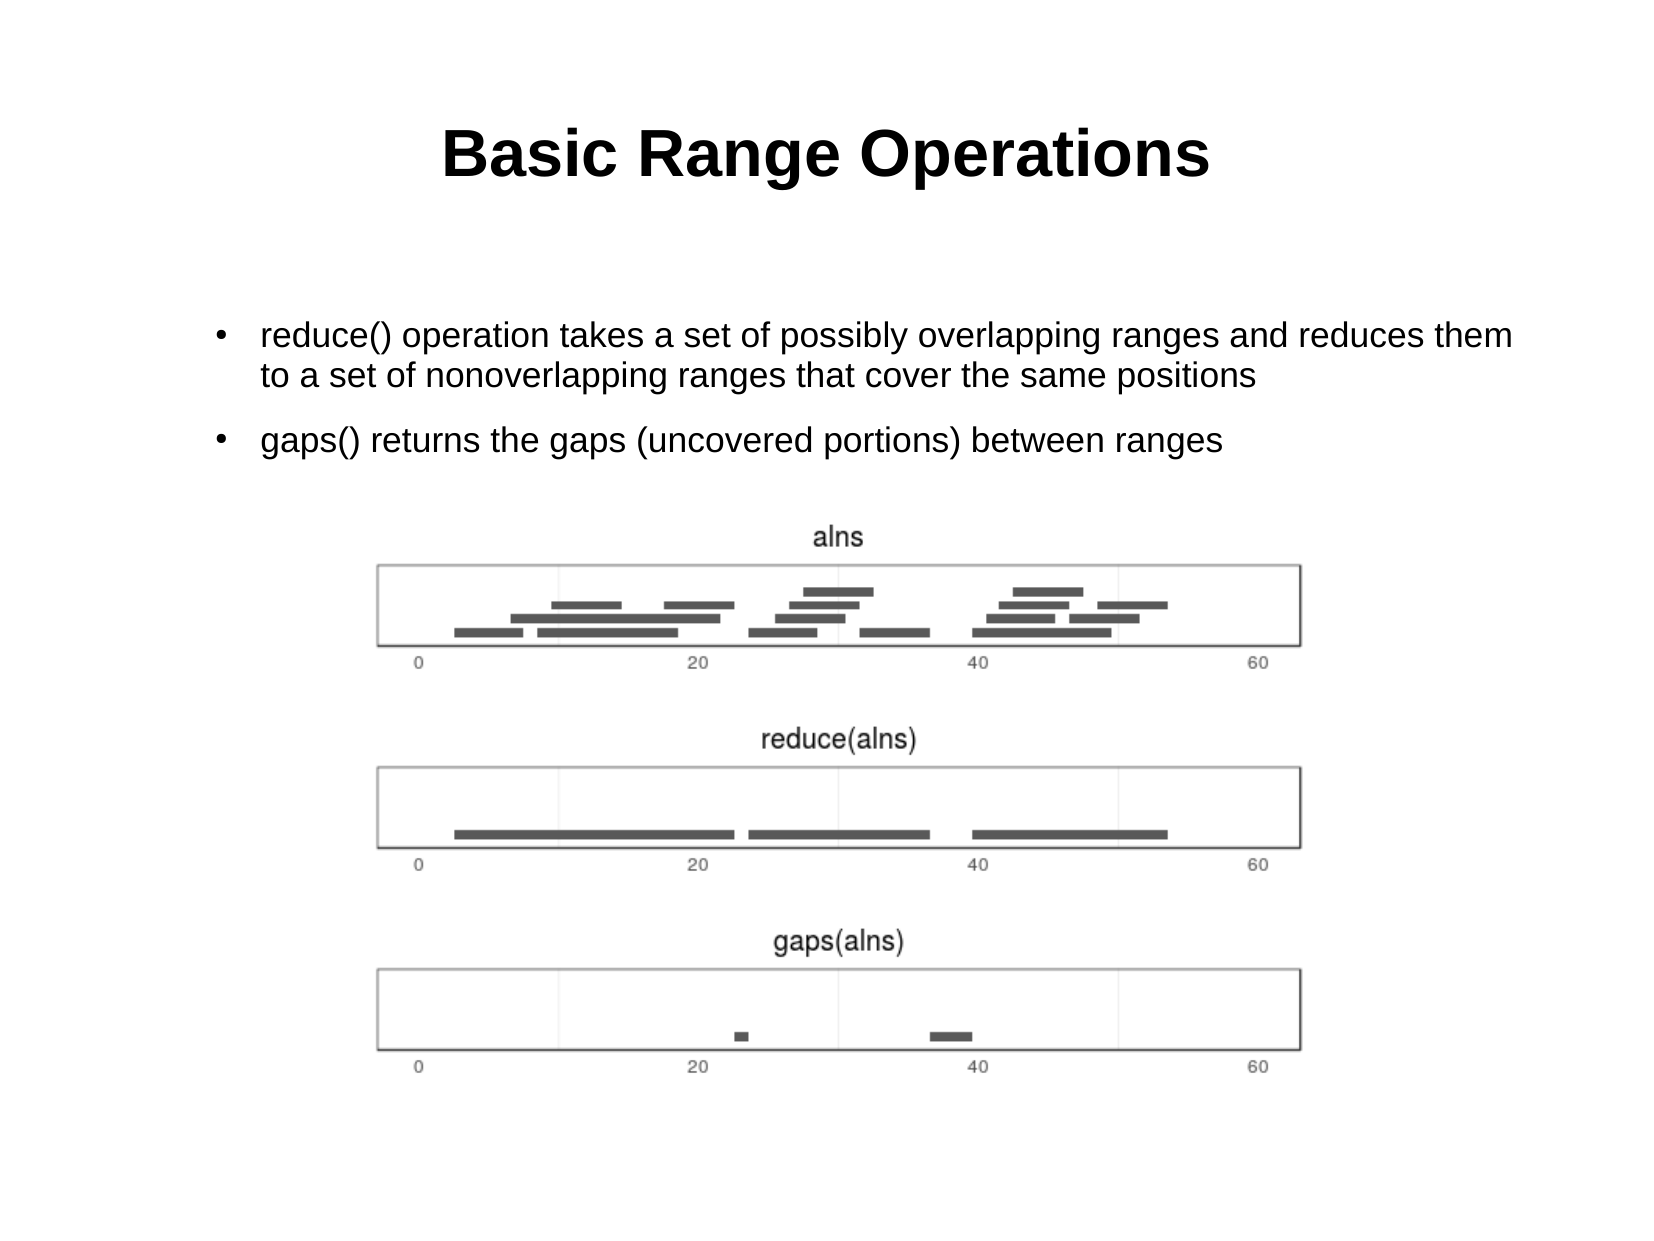

# Basic Range Operations
reduce() operation takes a set of possibly overlapping ranges and reduces them to a set of nonoverlapping ranges that cover the same positions
gaps() returns the gaps (uncovered portions) between ranges